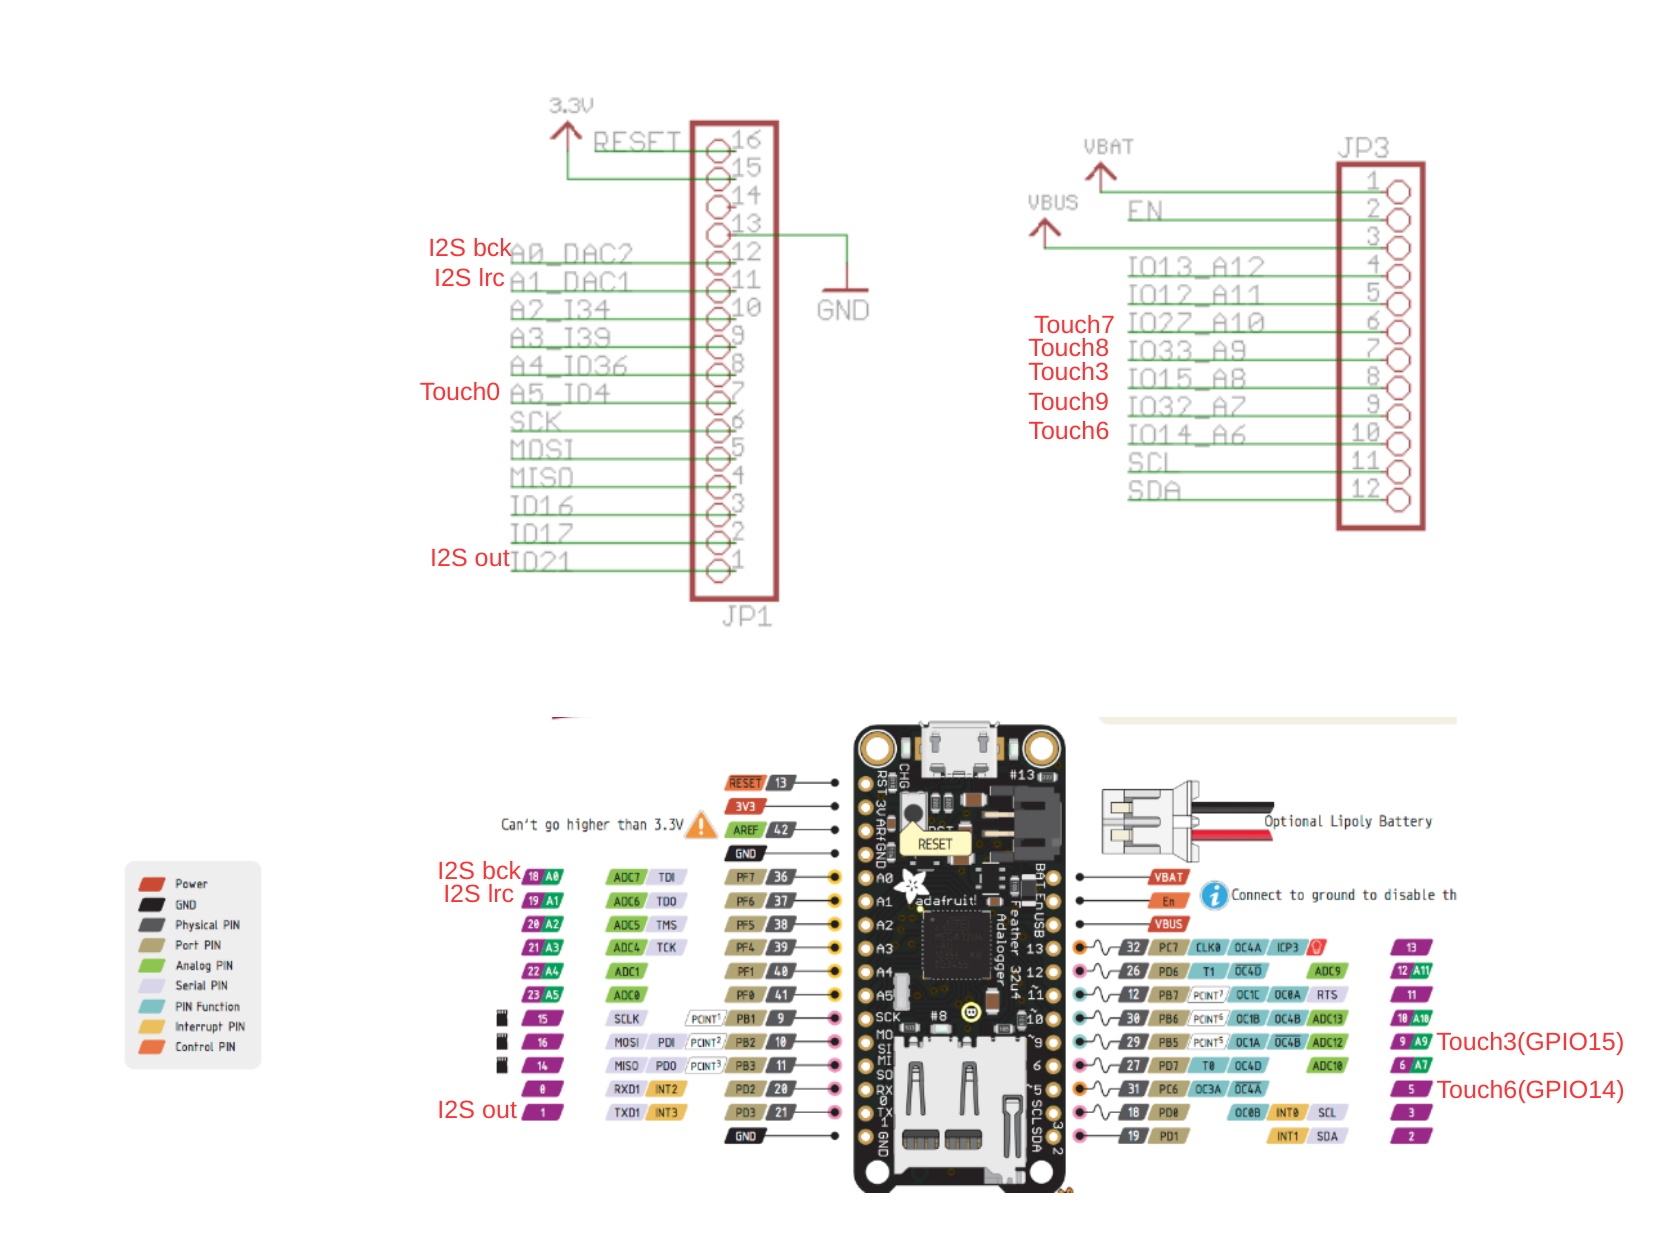

I2S bck
I2S lrc
Touch7
Touch8
Touch3
Touch0
Touch9
Touch6
I2S out
I2S bck
I2S lrc
Touch3(GPIO15)
Touch6(GPIO14)
I2S out